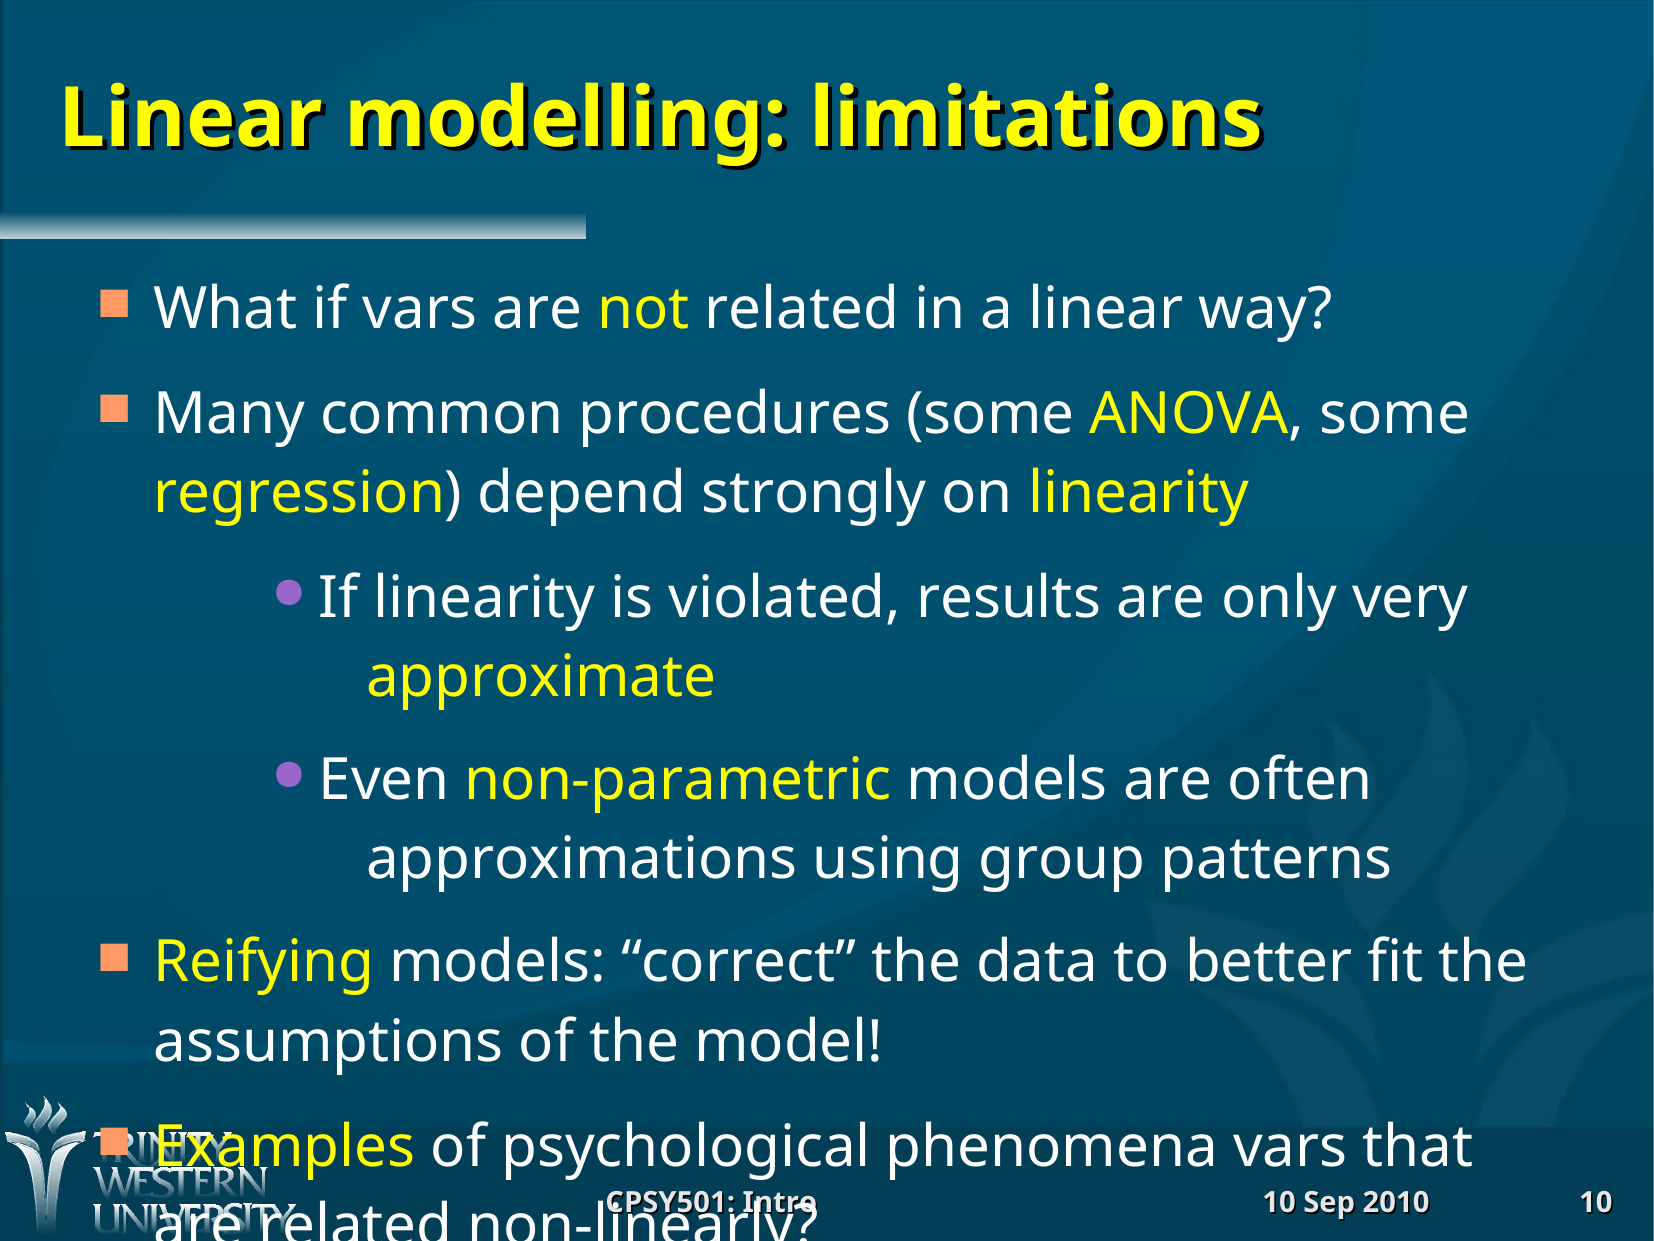

# Linear modelling: limitations
What if vars are not related in a linear way?
Many common procedures (some ANOVA, some regression) depend strongly on linearity
If linearity is violated, results are only very approximate
Even non-parametric models are often approximations using group patterns
Reifying models: “correct” the data to better fit the assumptions of the model!
Examples of psychological phenomena vars that are related non-linearly?
CPSY501: Intro
10 Sep 2010
10